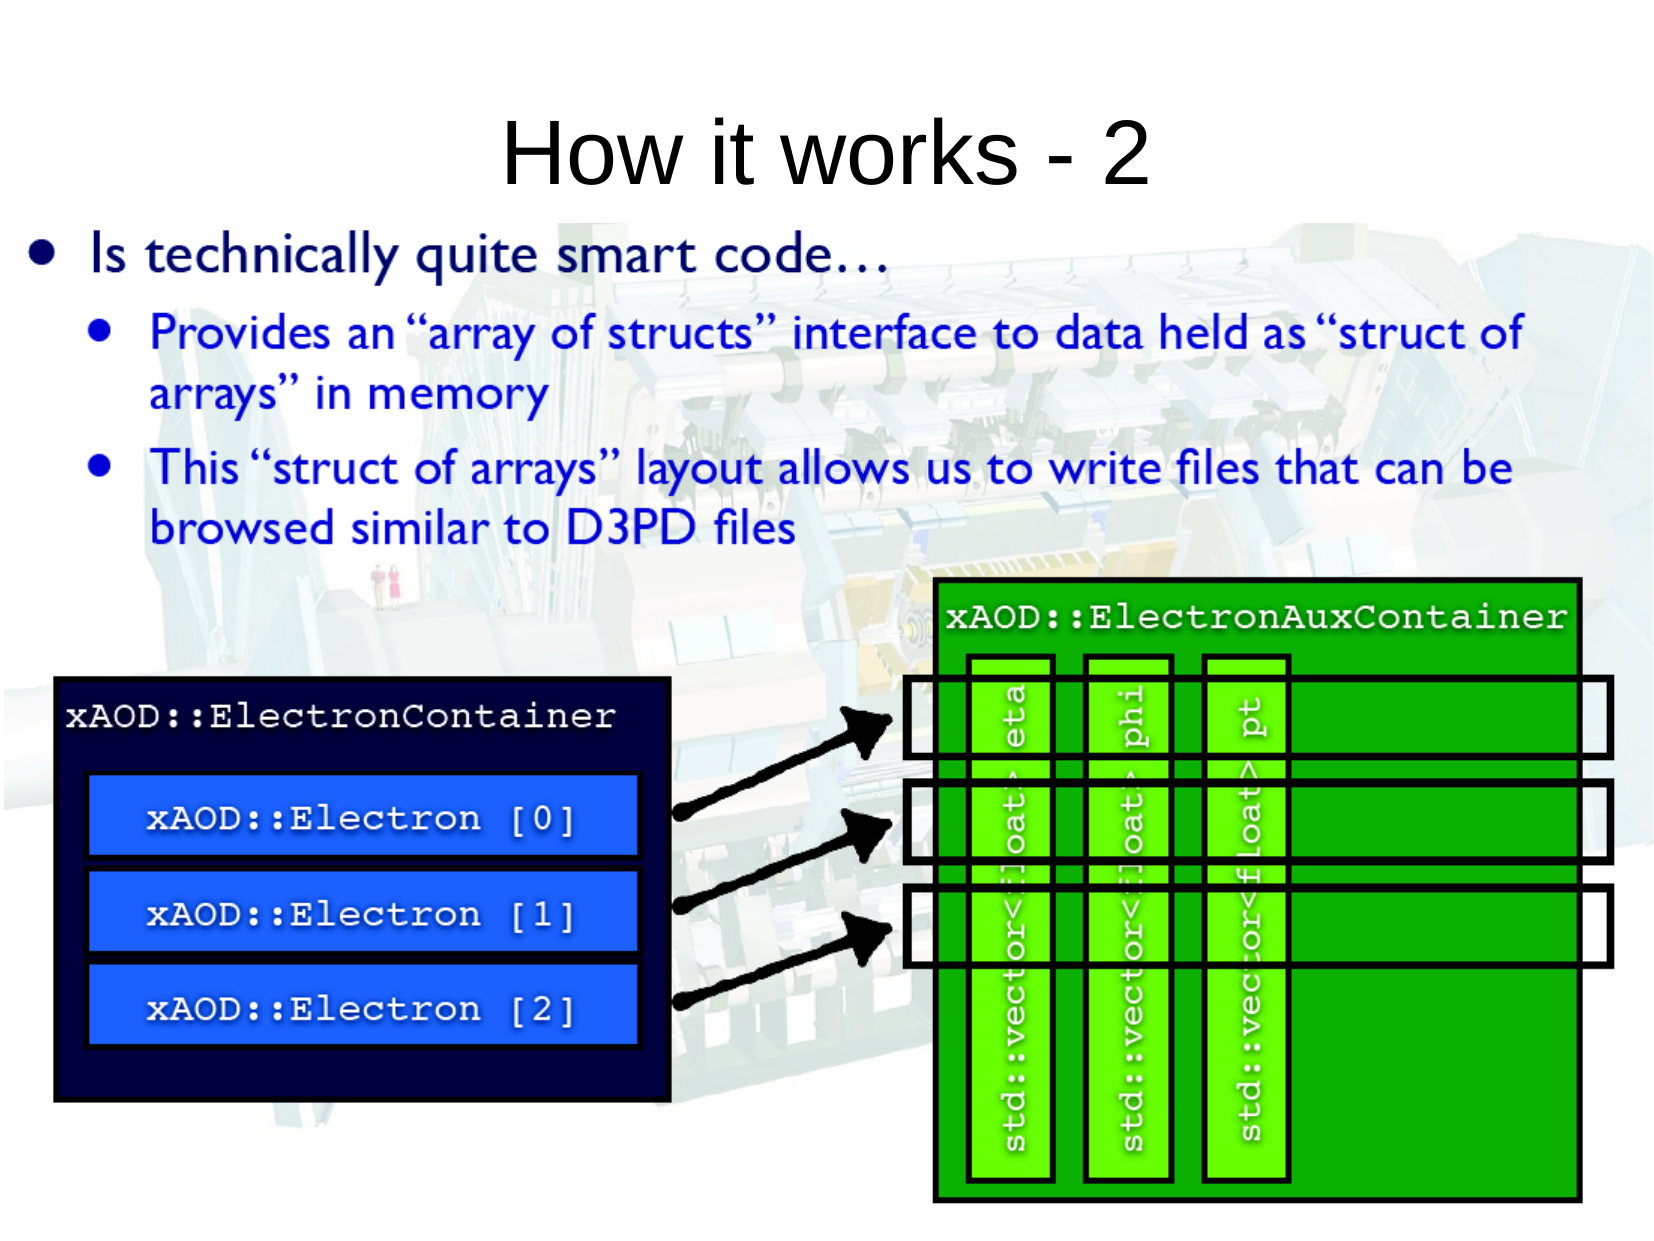

# How it works - 2
Data Science Summer School 2017
24